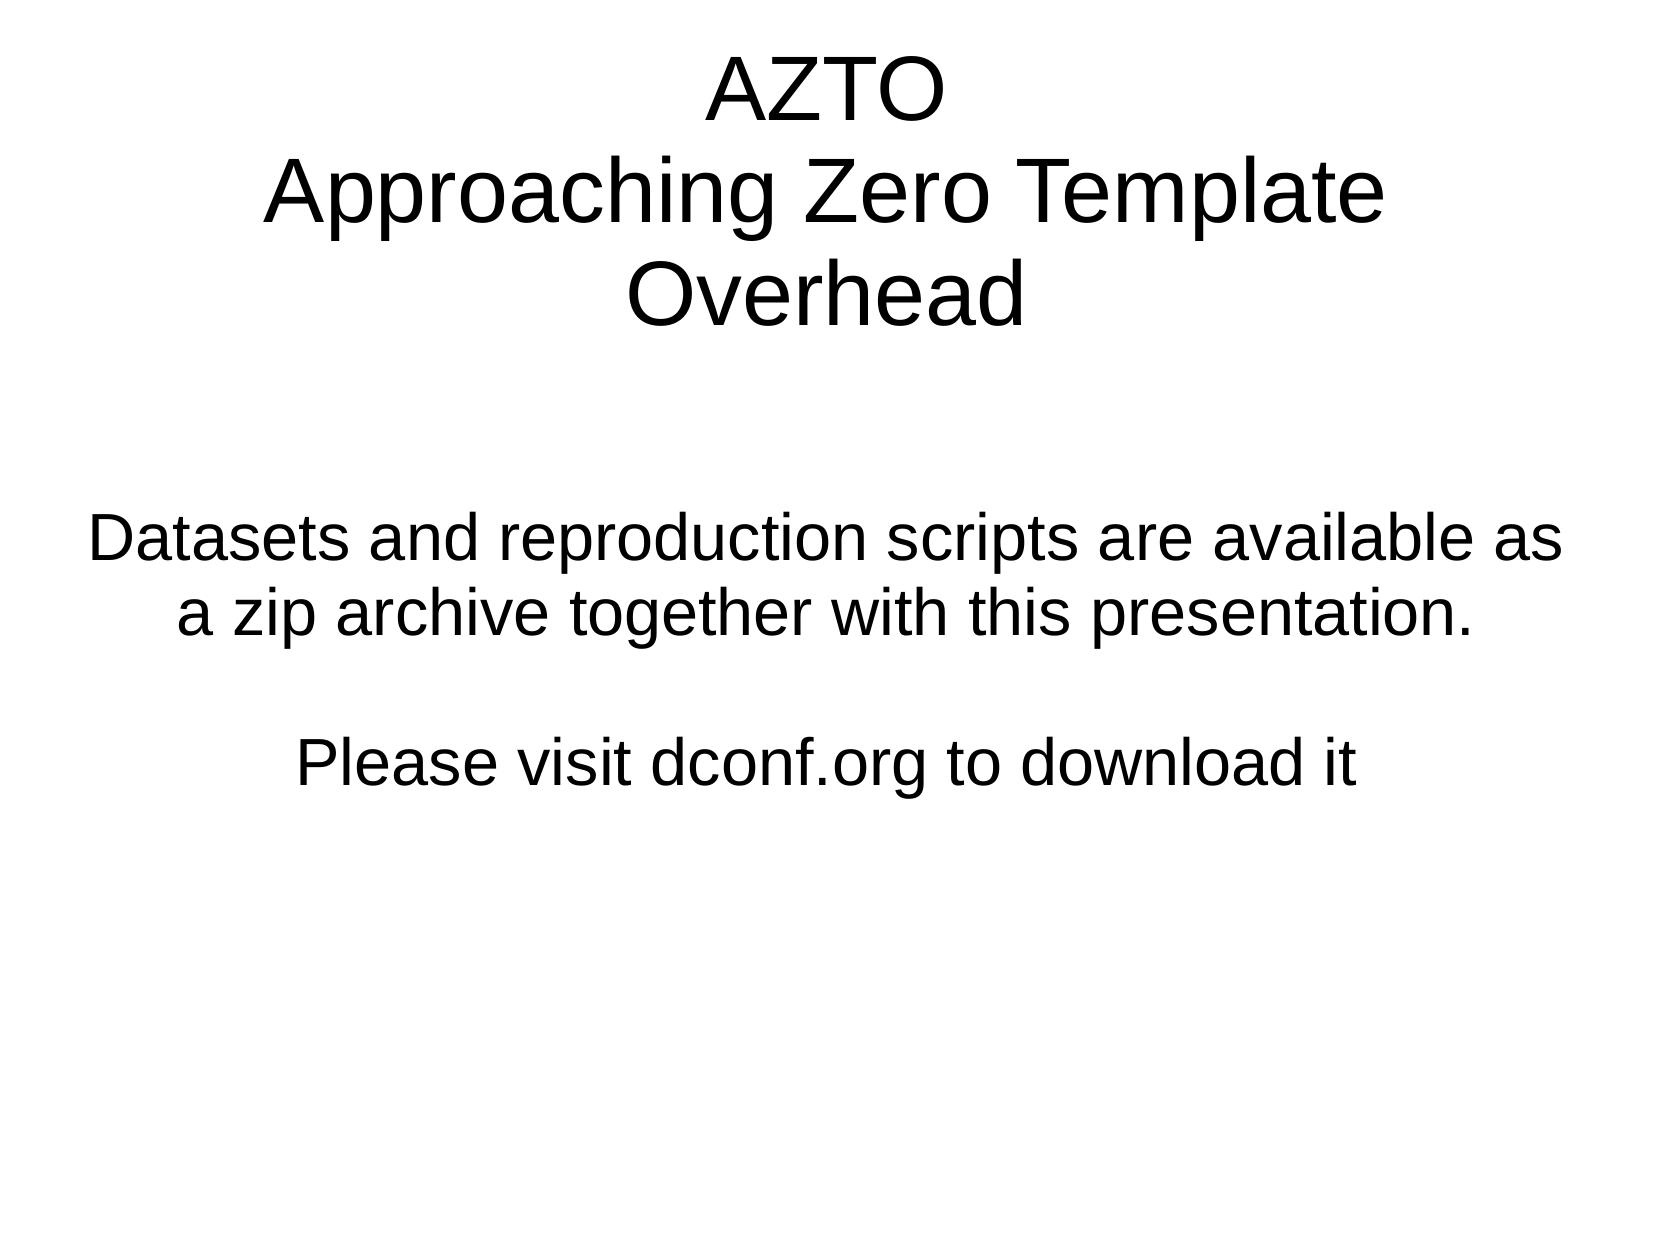

# AZTO Approaching Zero Template Overhead
Datasets and reproduction scripts are available as a zip archive together with this presentation.
Please visit dconf.org to download it